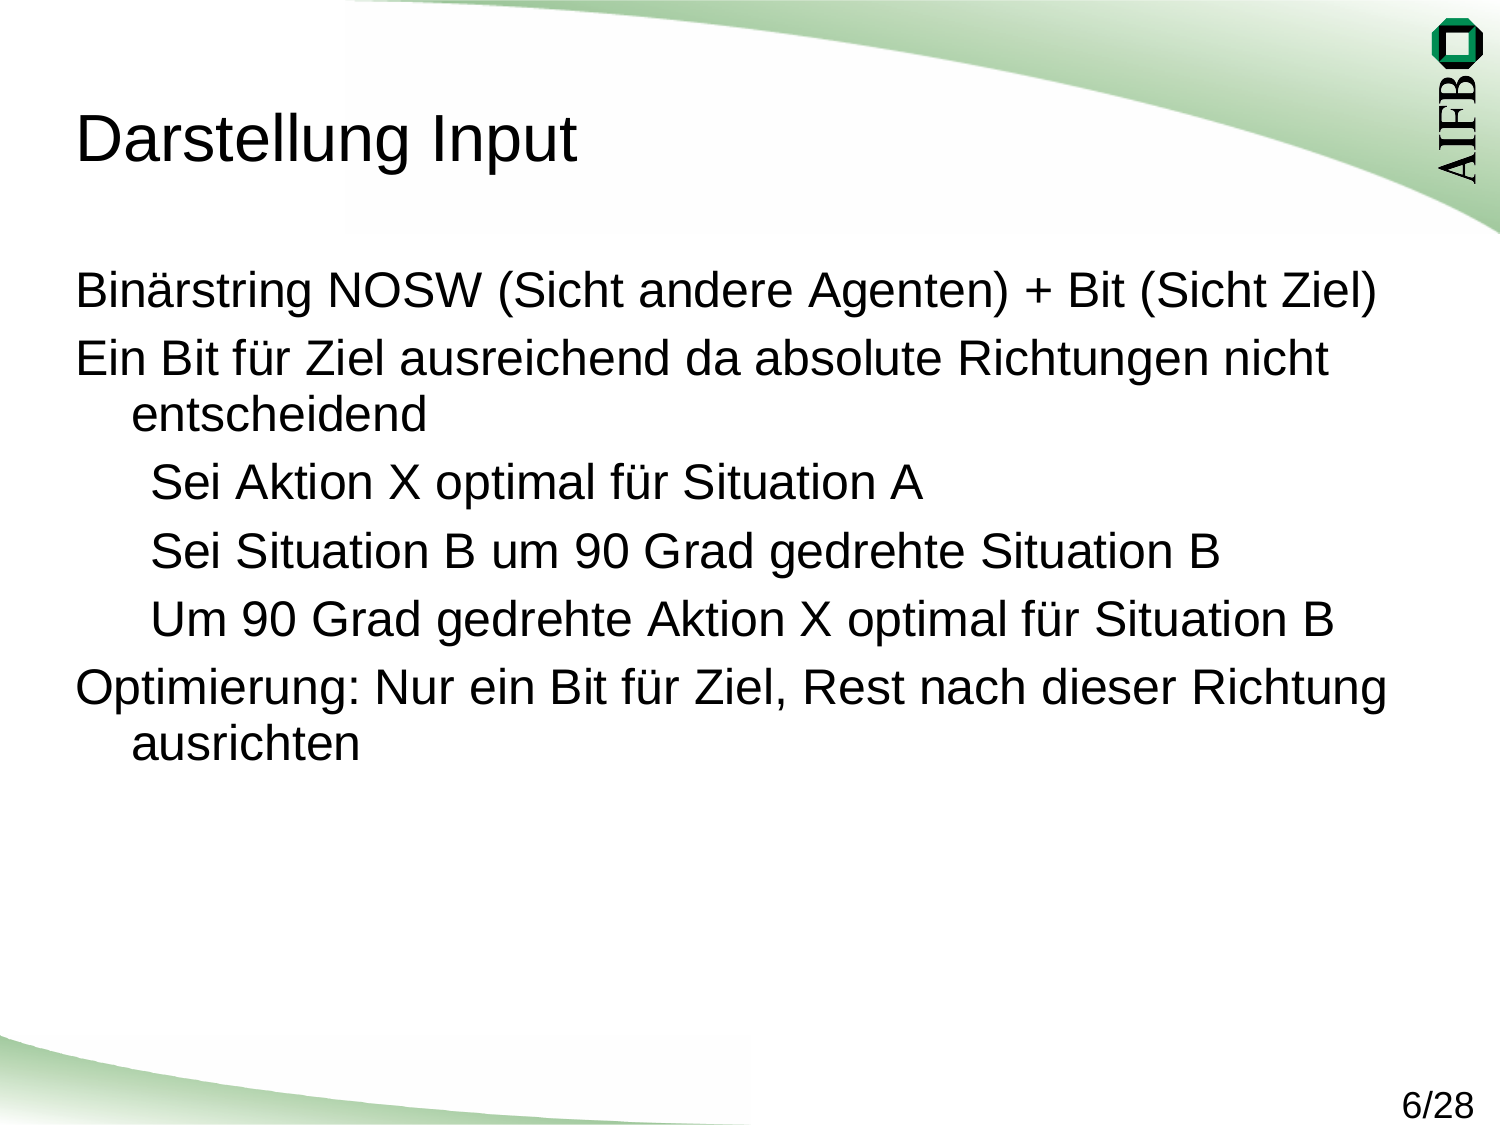

# Darstellung Input
Binärstring NOSW (Sicht andere Agenten) + Bit (Sicht Ziel)
Ein Bit für Ziel ausreichend da absolute Richtungen nicht entscheidend
Sei Aktion X optimal für Situation A
Sei Situation B um 90 Grad gedrehte Situation B
Um 90 Grad gedrehte Aktion X optimal für Situation B
Optimierung: Nur ein Bit für Ziel, Rest nach dieser Richtung ausrichten
6